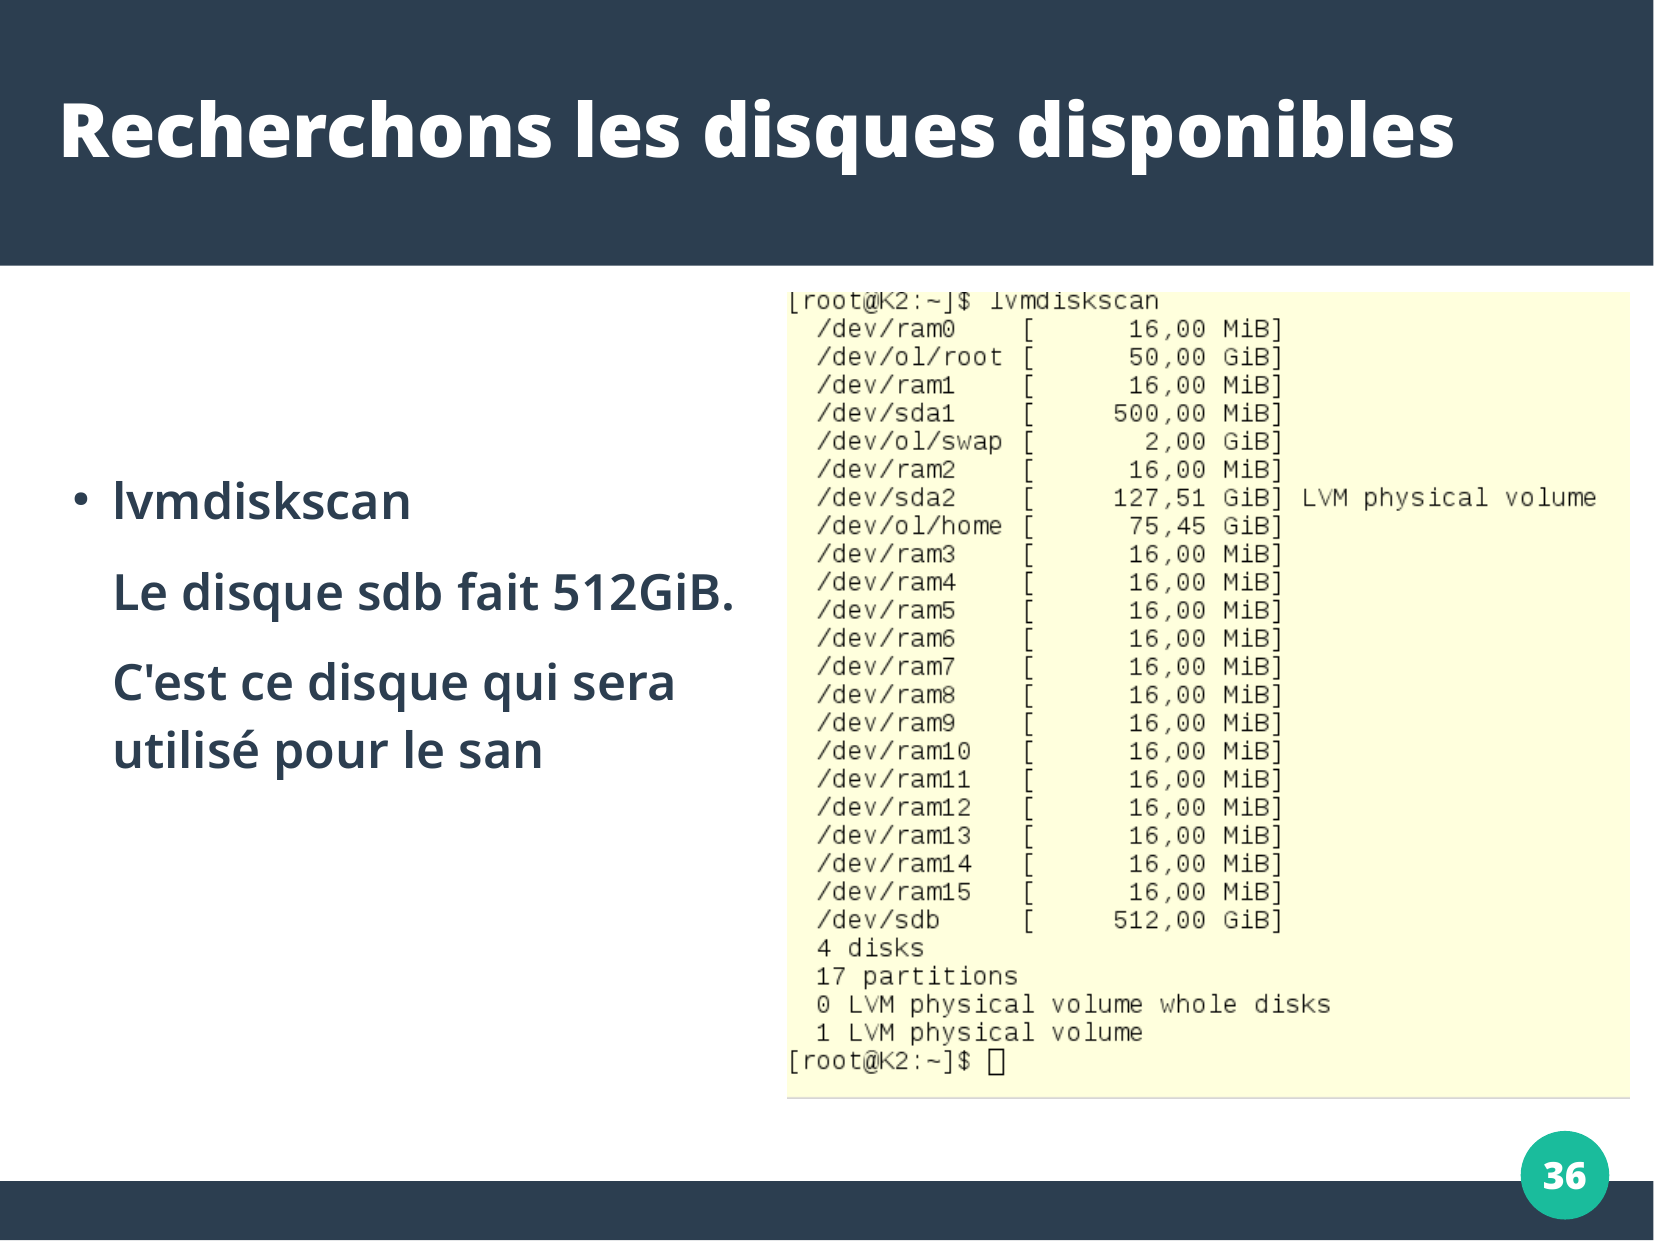

# Recherchons les disques disponibles
lvmdiskscan
Le disque sdb fait 512GiB.
C'est ce disque qui sera utilisé pour le san
36